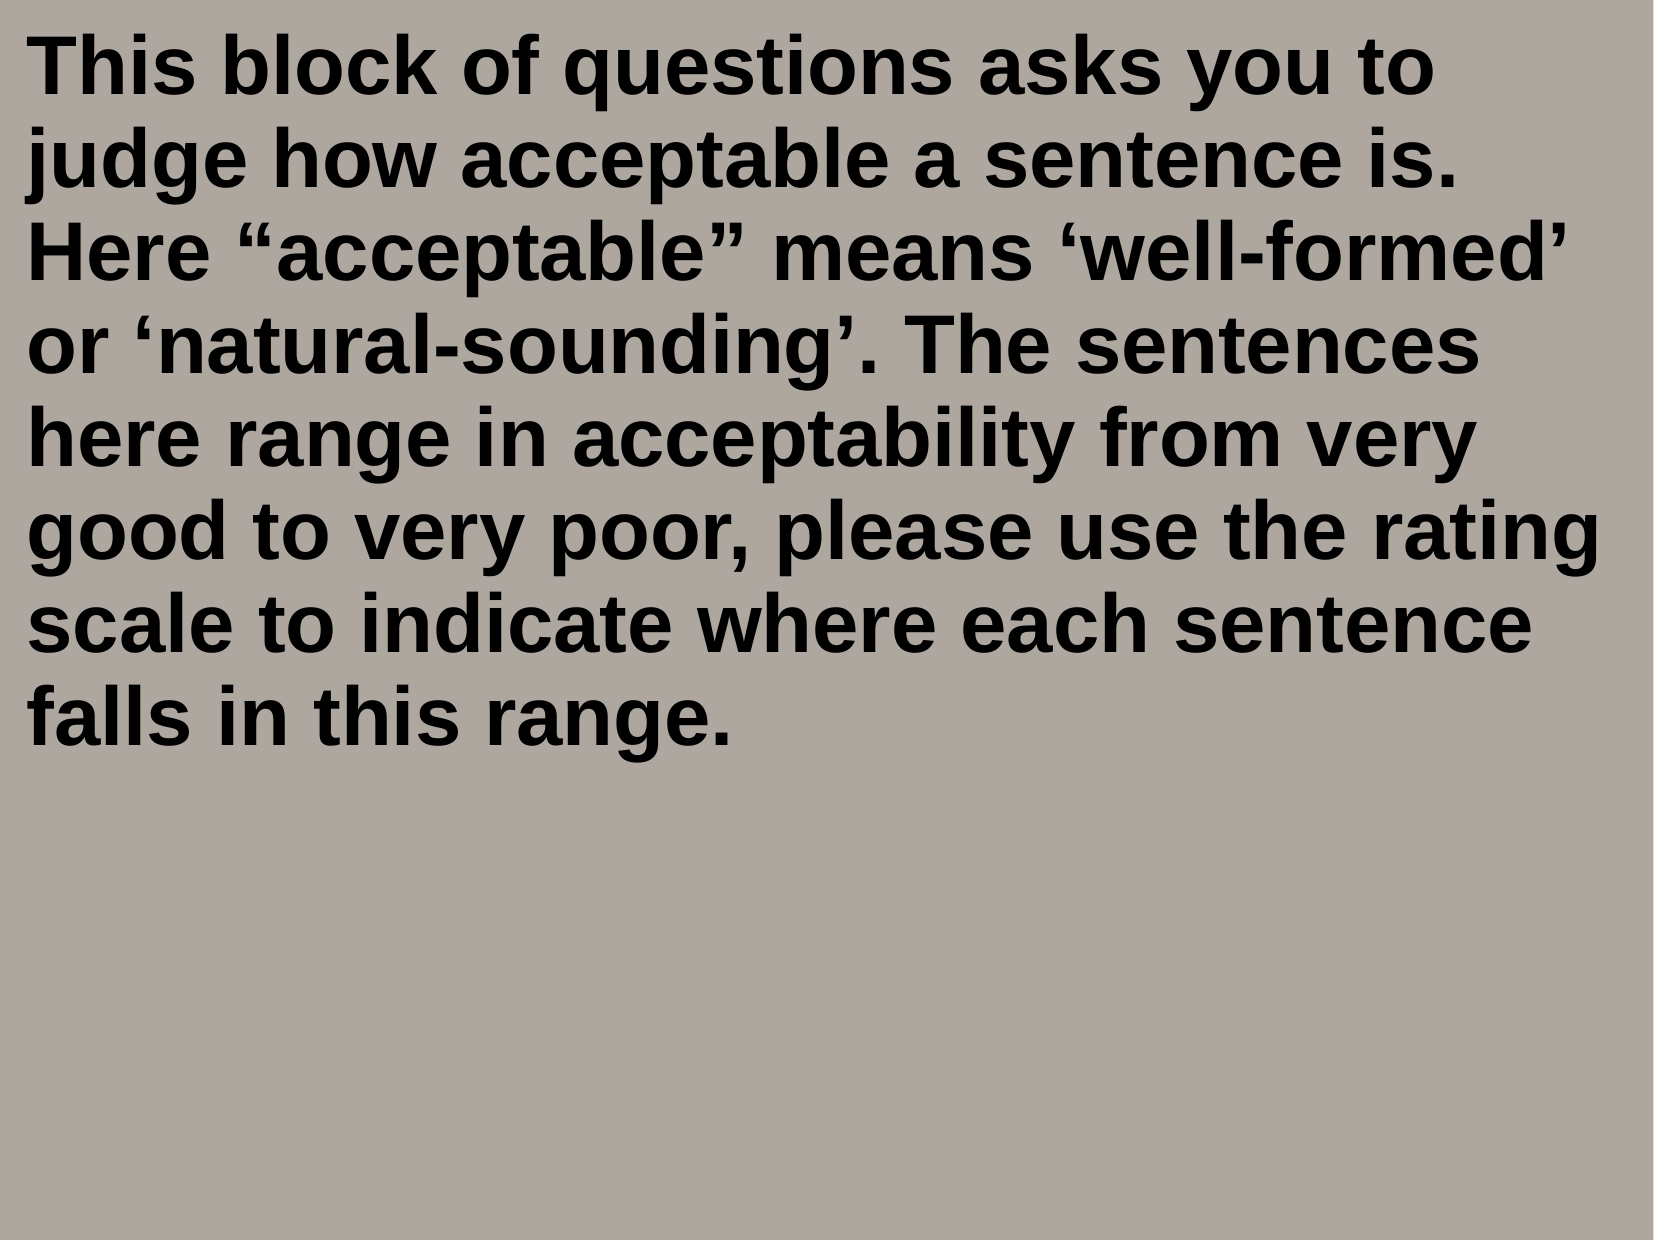

This block of questions asks you to judge how acceptable a sentence is. Here “acceptable” means ‘well-formed’ or ‘natural-sounding’. The sentences here range in acceptability from very good to very poor, please use the rating scale to indicate where each sentence falls in this range.